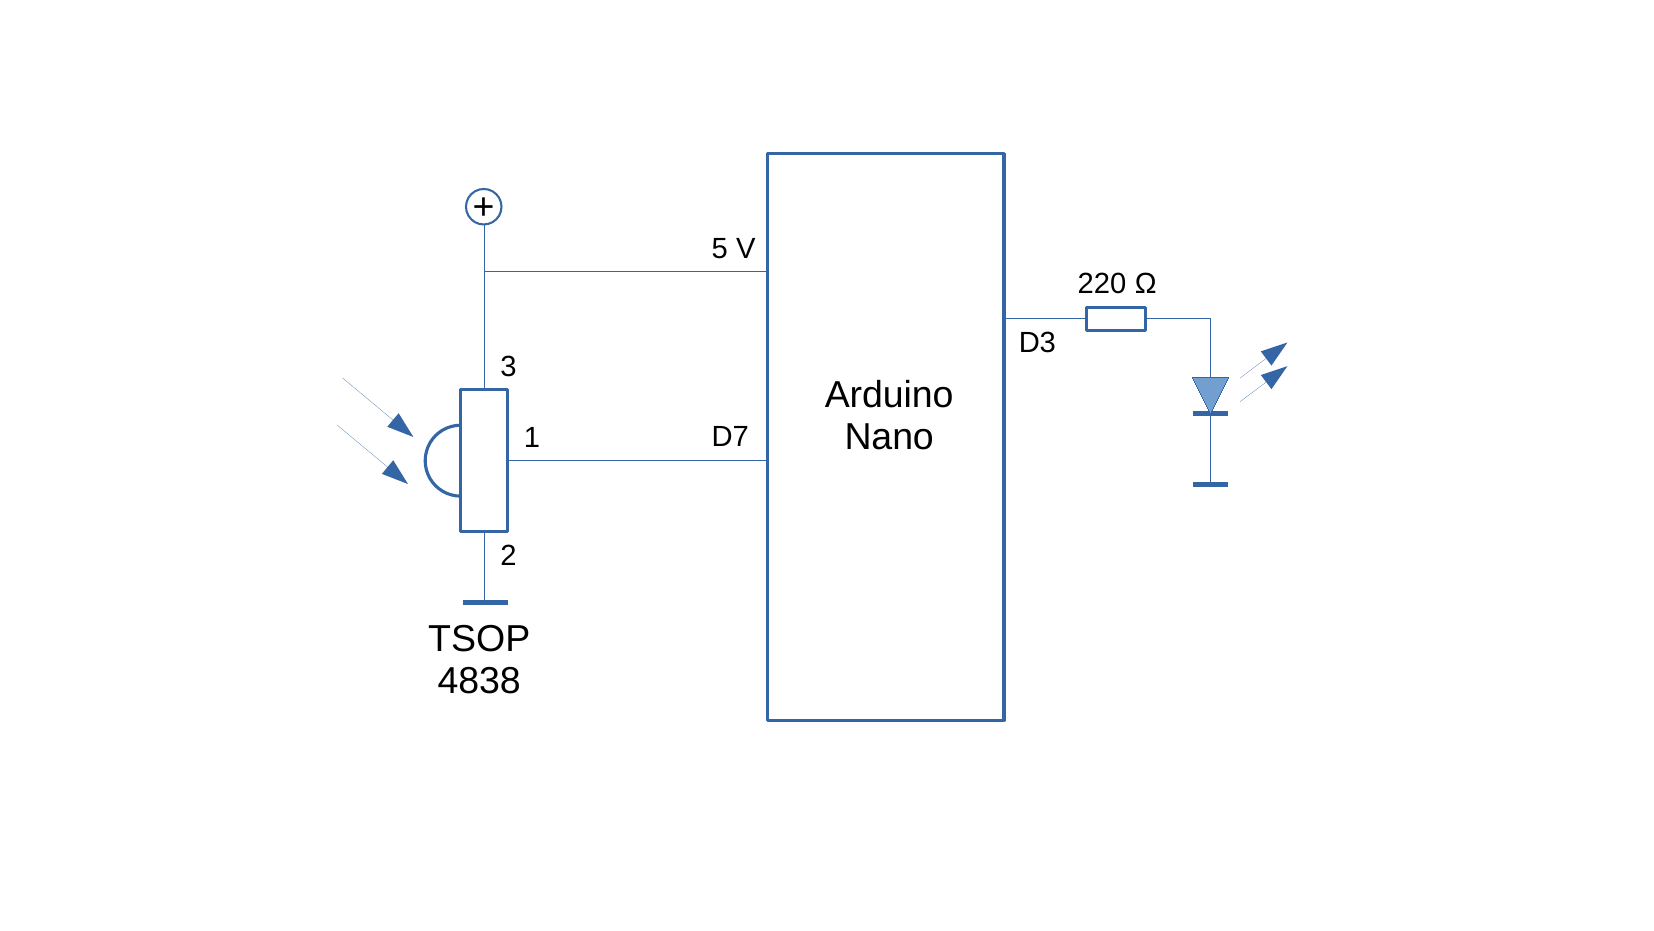

+
5 V
220 Ω
D3
3
Arduino
Nano
D7
1
2
TSOP
4838